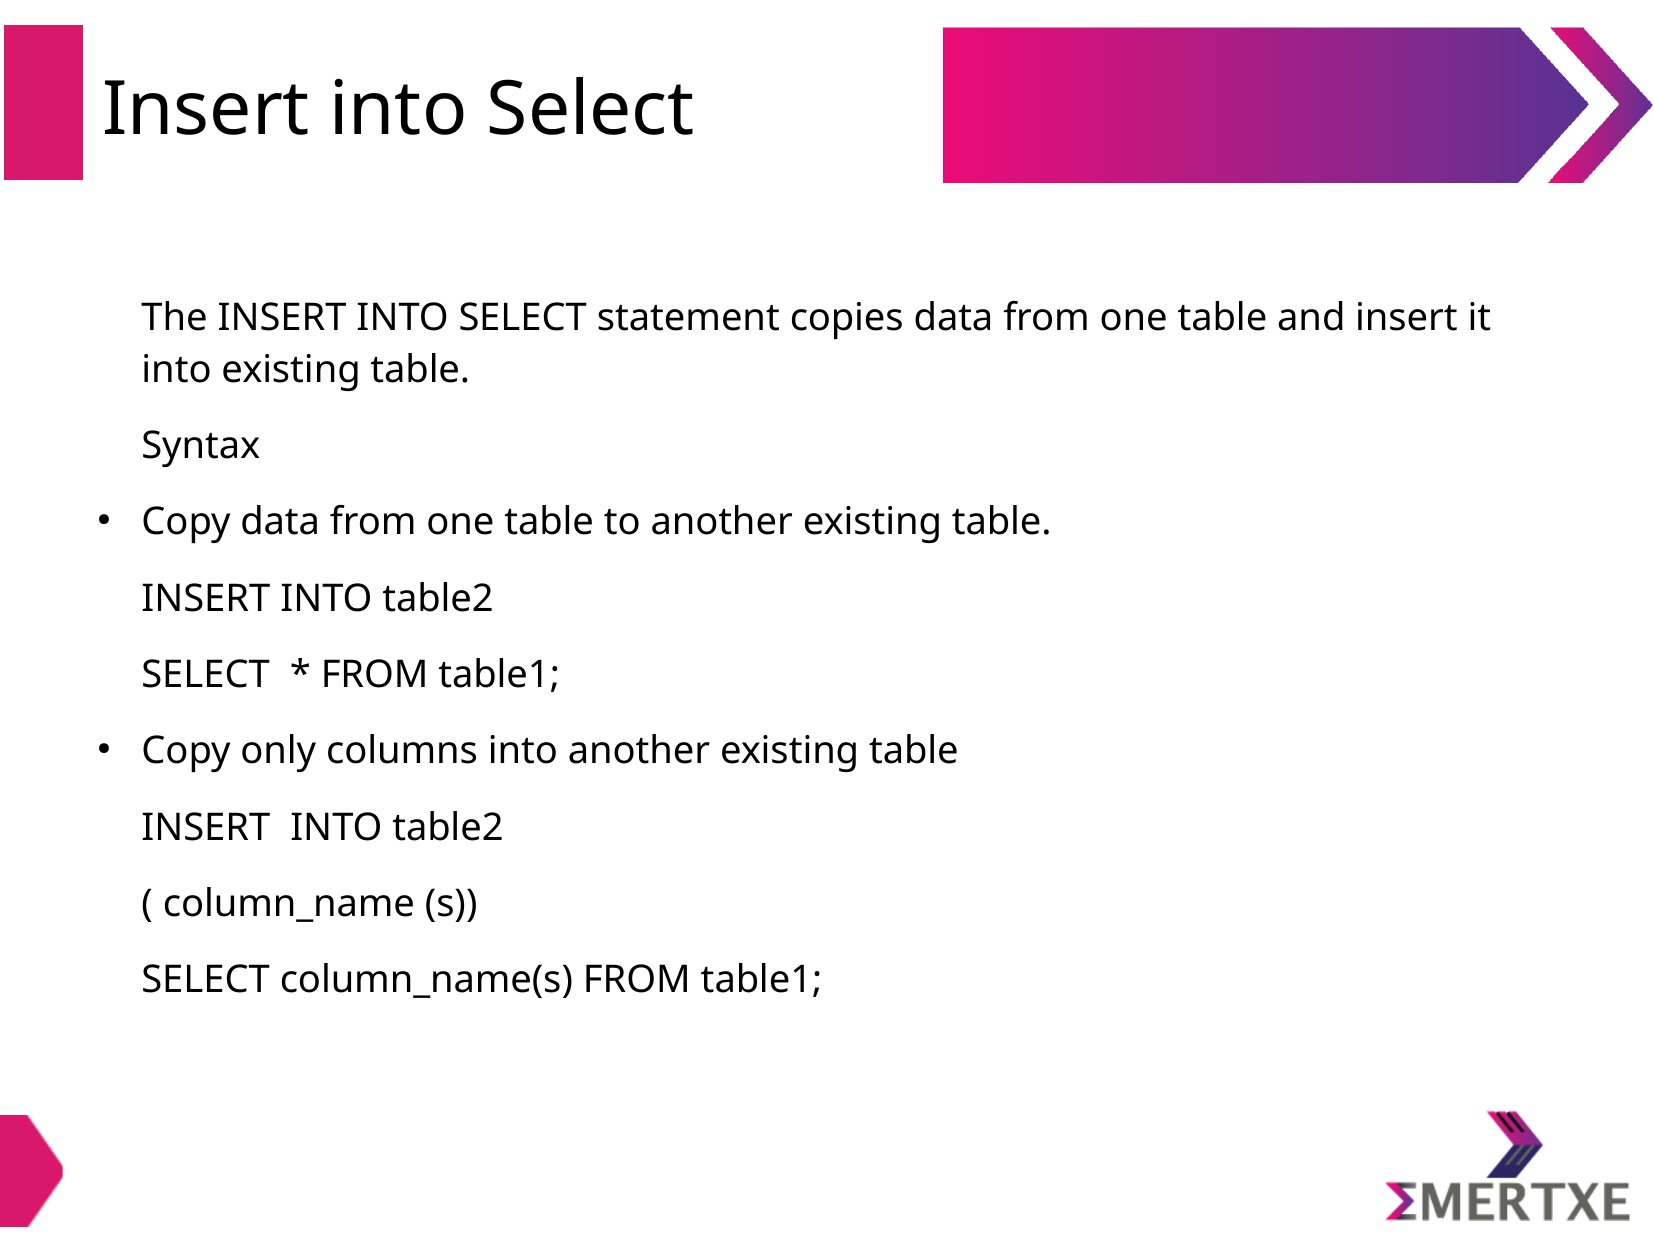

# Insert into Select
The INSERT INTO SELECT statement copies data from one table and insert it into existing table.
Syntax
Copy data from one table to another existing table.
INSERT INTO table2
SELECT * FROM table1;
Copy only columns into another existing table
INSERT INTO table2
( column_name (s))
SELECT column_name(s) FROM table1;